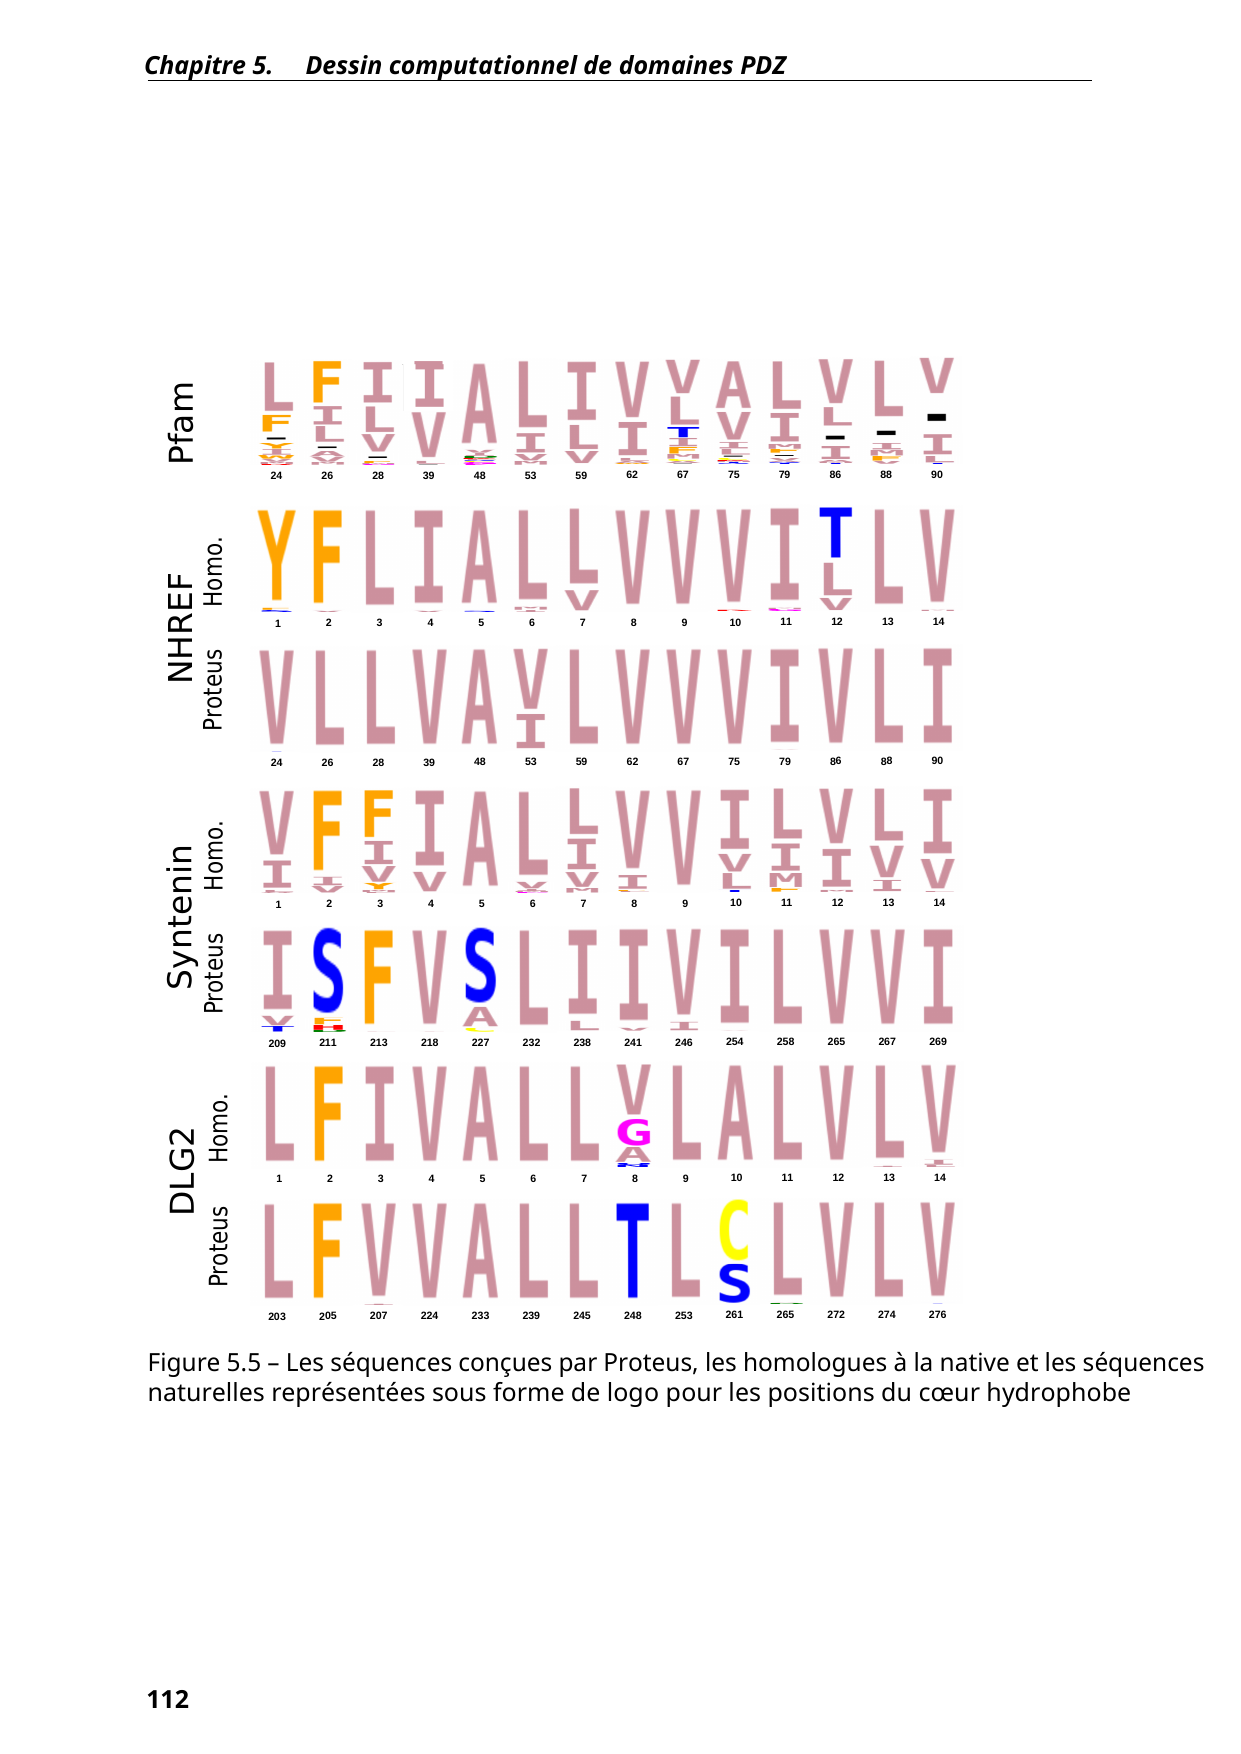

Chapitre 5.
Dessin computationnel de domaines PDZ
Pfam
90
88
86
79
75
67
62
59
53
48
39
28
26
24
NHREF
 14
 13
 12
 11
 10
 9
 8
 7
 6
 5
 4
 3
 2
1
Proteus Homo.
90
88
86
79
75
67
62
59
53
48
39
28
26
24
 14
 13
 12
 11
 10
 9
 8
 7
 6
 5
 4
Syntenin
 3
 2
1
Proteus Homo.
269
267
265
258
254
246
241
238
232
227
218
213
211
209
DLG2
 14
 13
 12
 11
 10
 9
 8
 7
 6
 5
 4
 3
 2
1
Proteus Homo.
276
274
272
265
261
253
248
245
239
233
224
207
205
203
Figure 5.5 – Les séquences conçues par Proteus, les homologues à la native et les séquences
naturelles représentées sous forme de logo pour les positions du cœur hydrophobe
112